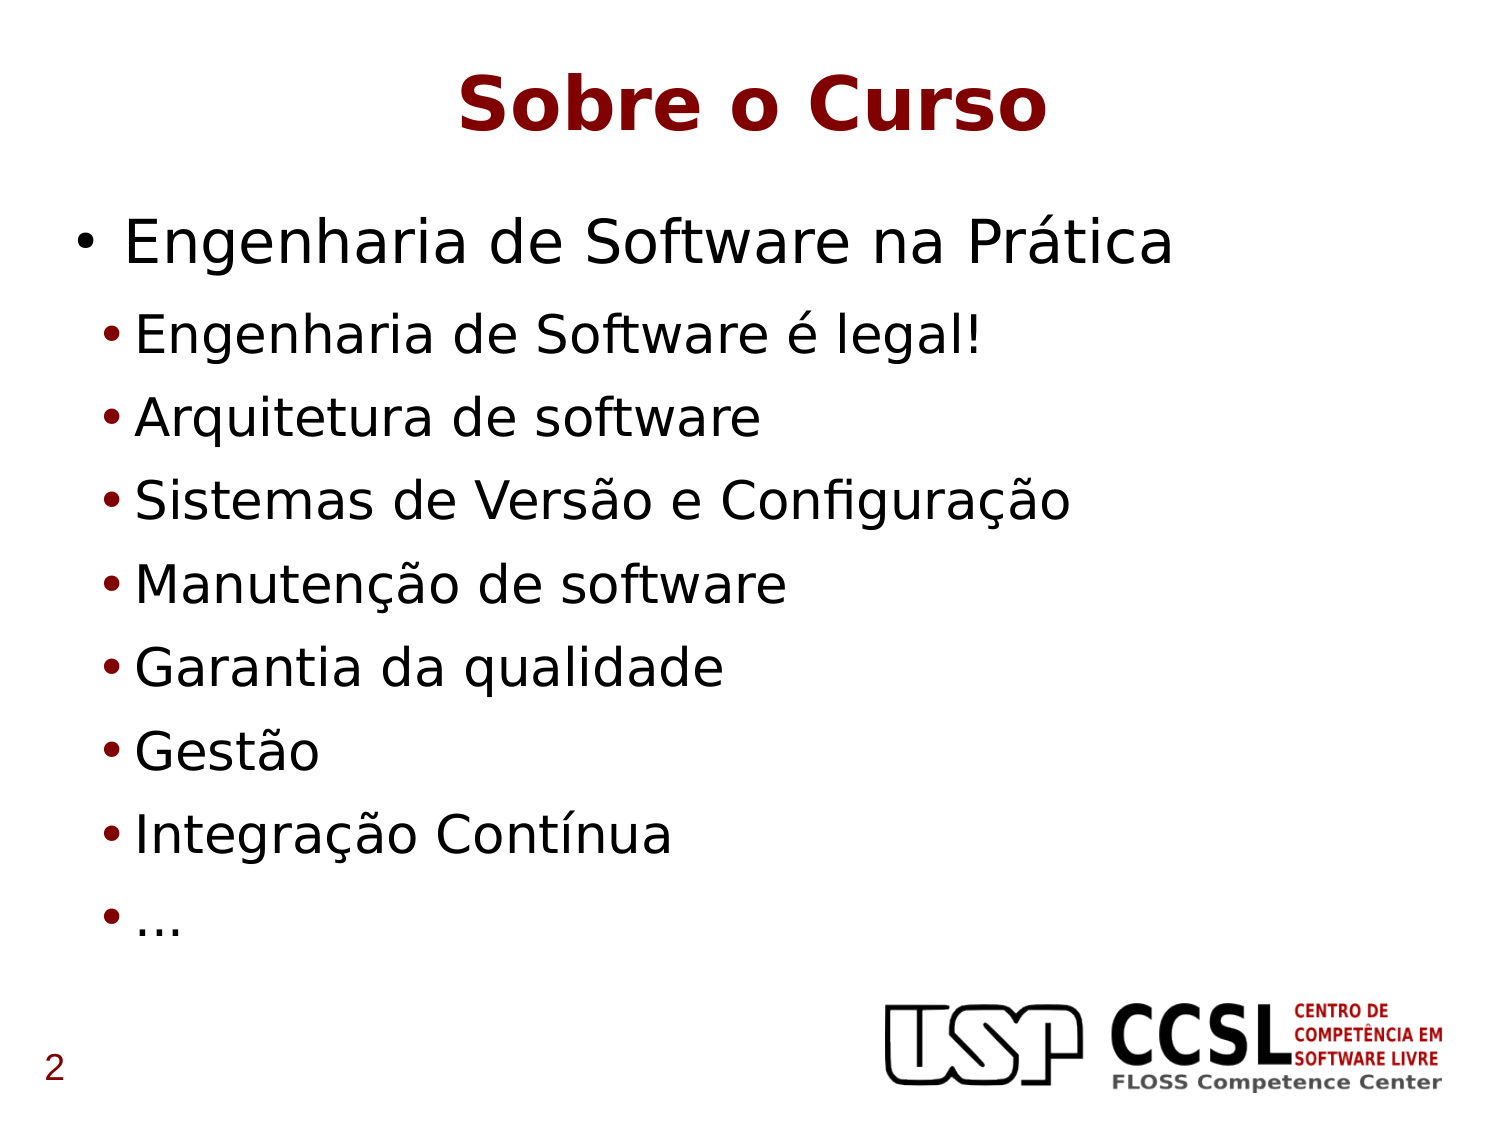

# Sobre o Curso
Engenharia de Software na Prática
Engenharia de Software é legal!
Arquitetura de software
Sistemas de Versão e Configuração
Manutenção de software
Garantia da qualidade
Gestão
Integração Contínua
...